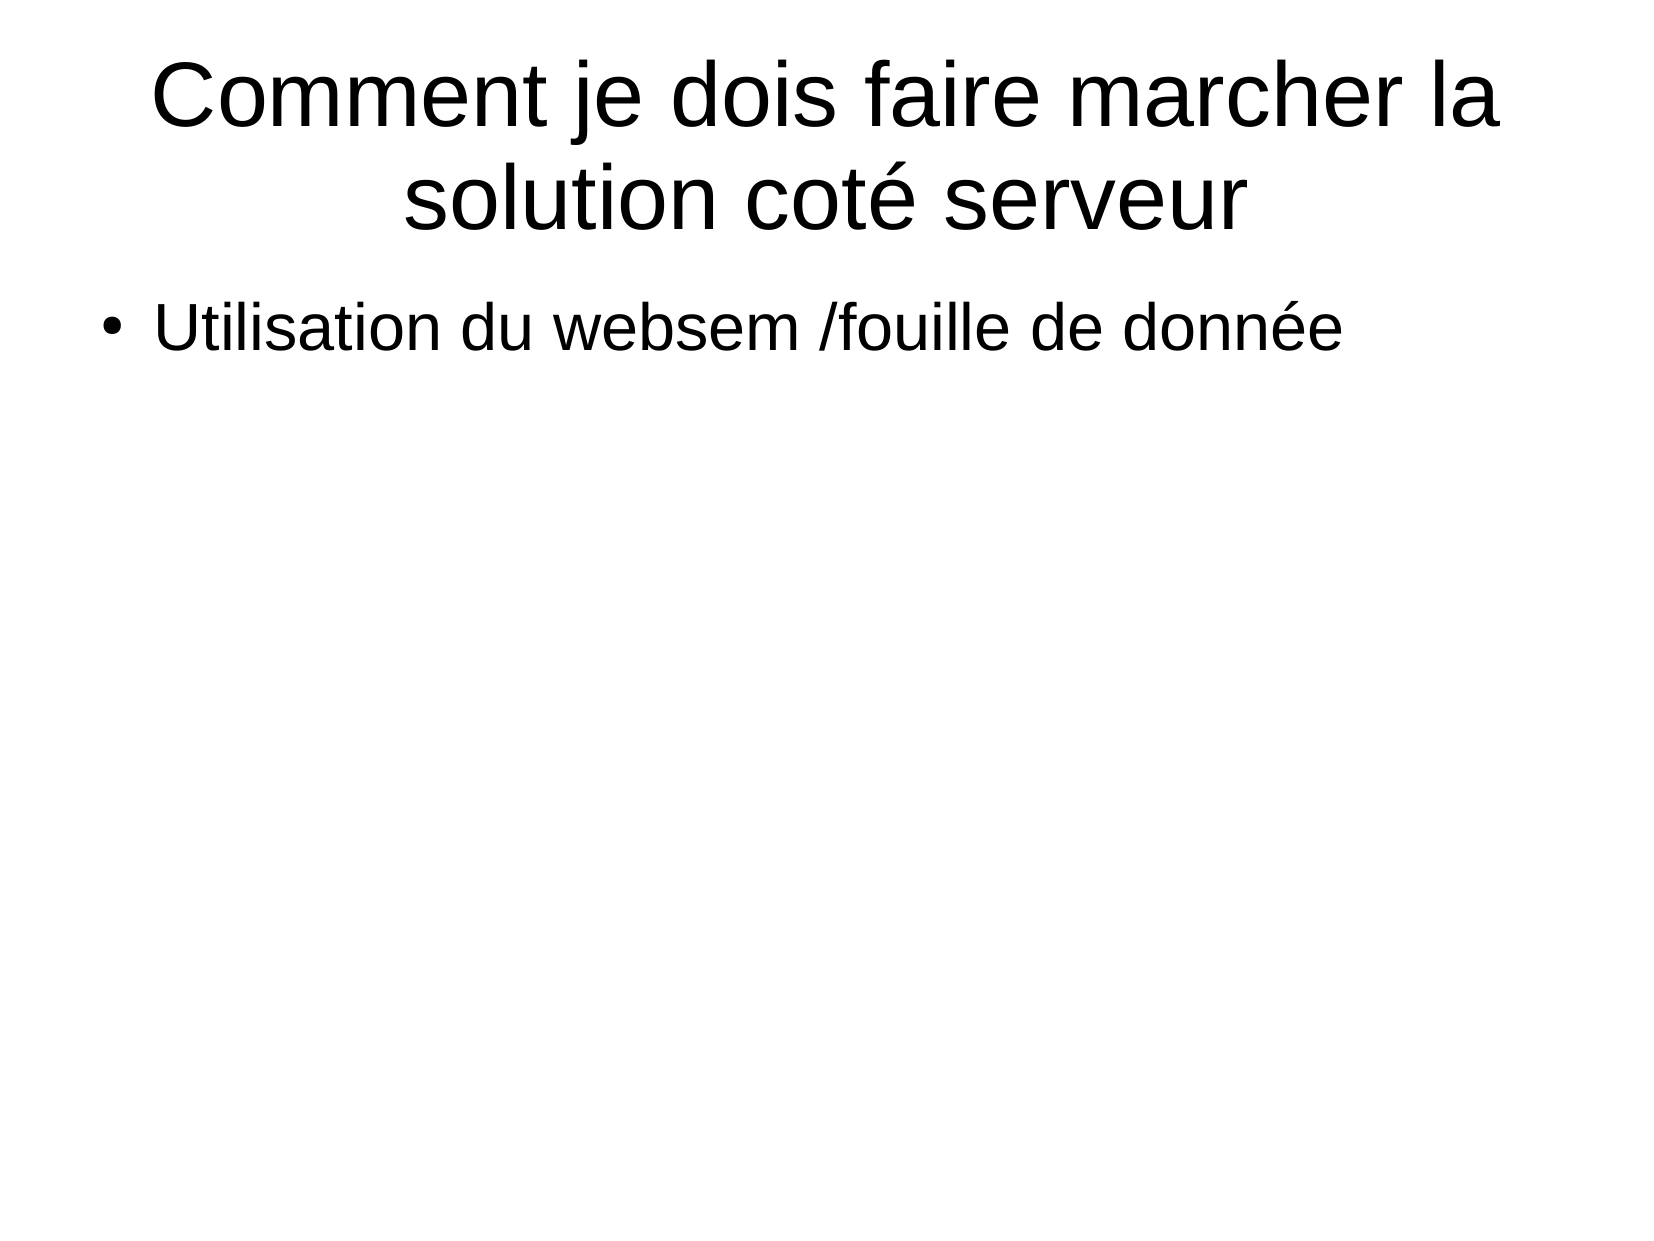

# Comment je dois faire marcher la solution coté serveur
Utilisation du websem /fouille de donnée